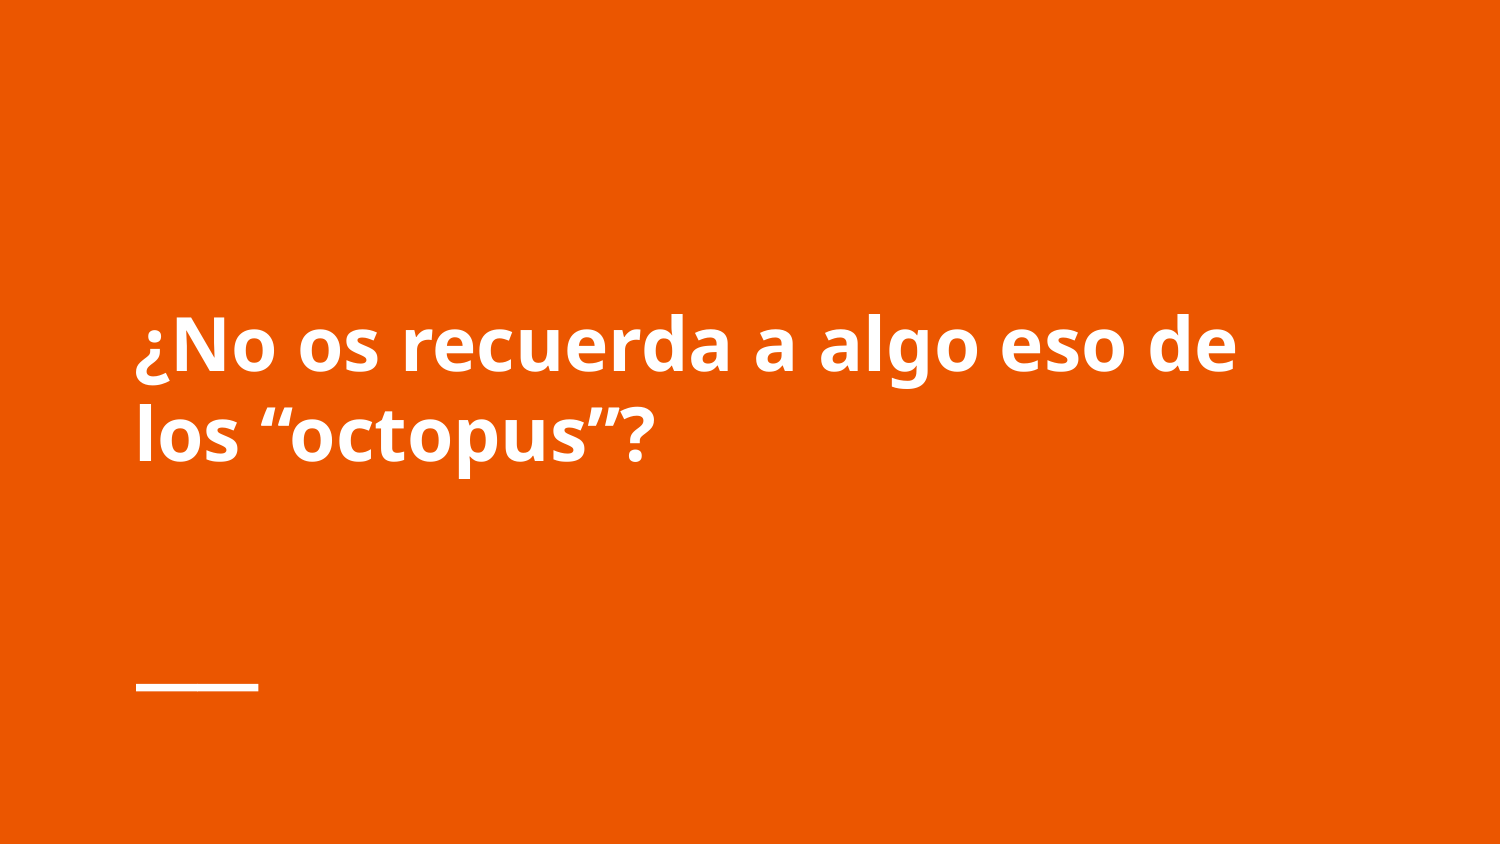

# ¿No os recuerda a algo eso de los “octopus”?